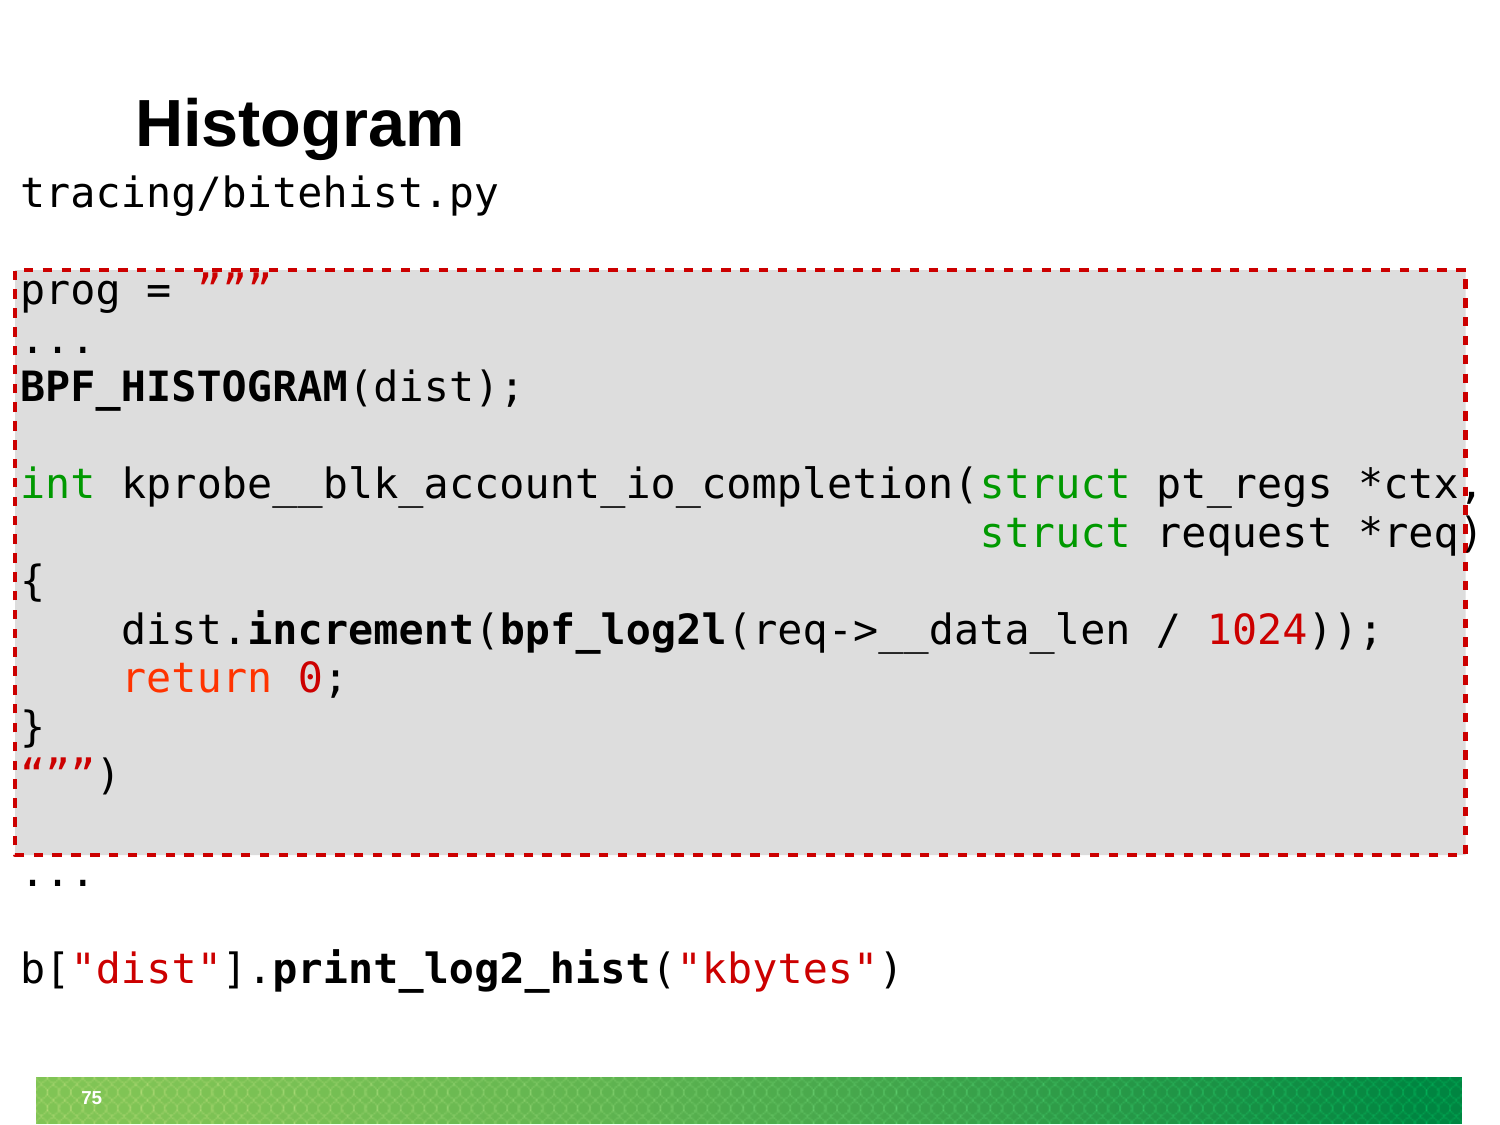

# Histogram
tracing/bitehist.py
prog = ”””
...
BPF_HISTOGRAM(dist);
int kprobe__blk_account_io_completion(struct pt_regs *ctx,
 struct request *req)
{
 dist.increment(bpf_log2l(req->__data_len / 1024));
 return 0;
}
“””)
...
b["dist"].print_log2_hist("kbytes")